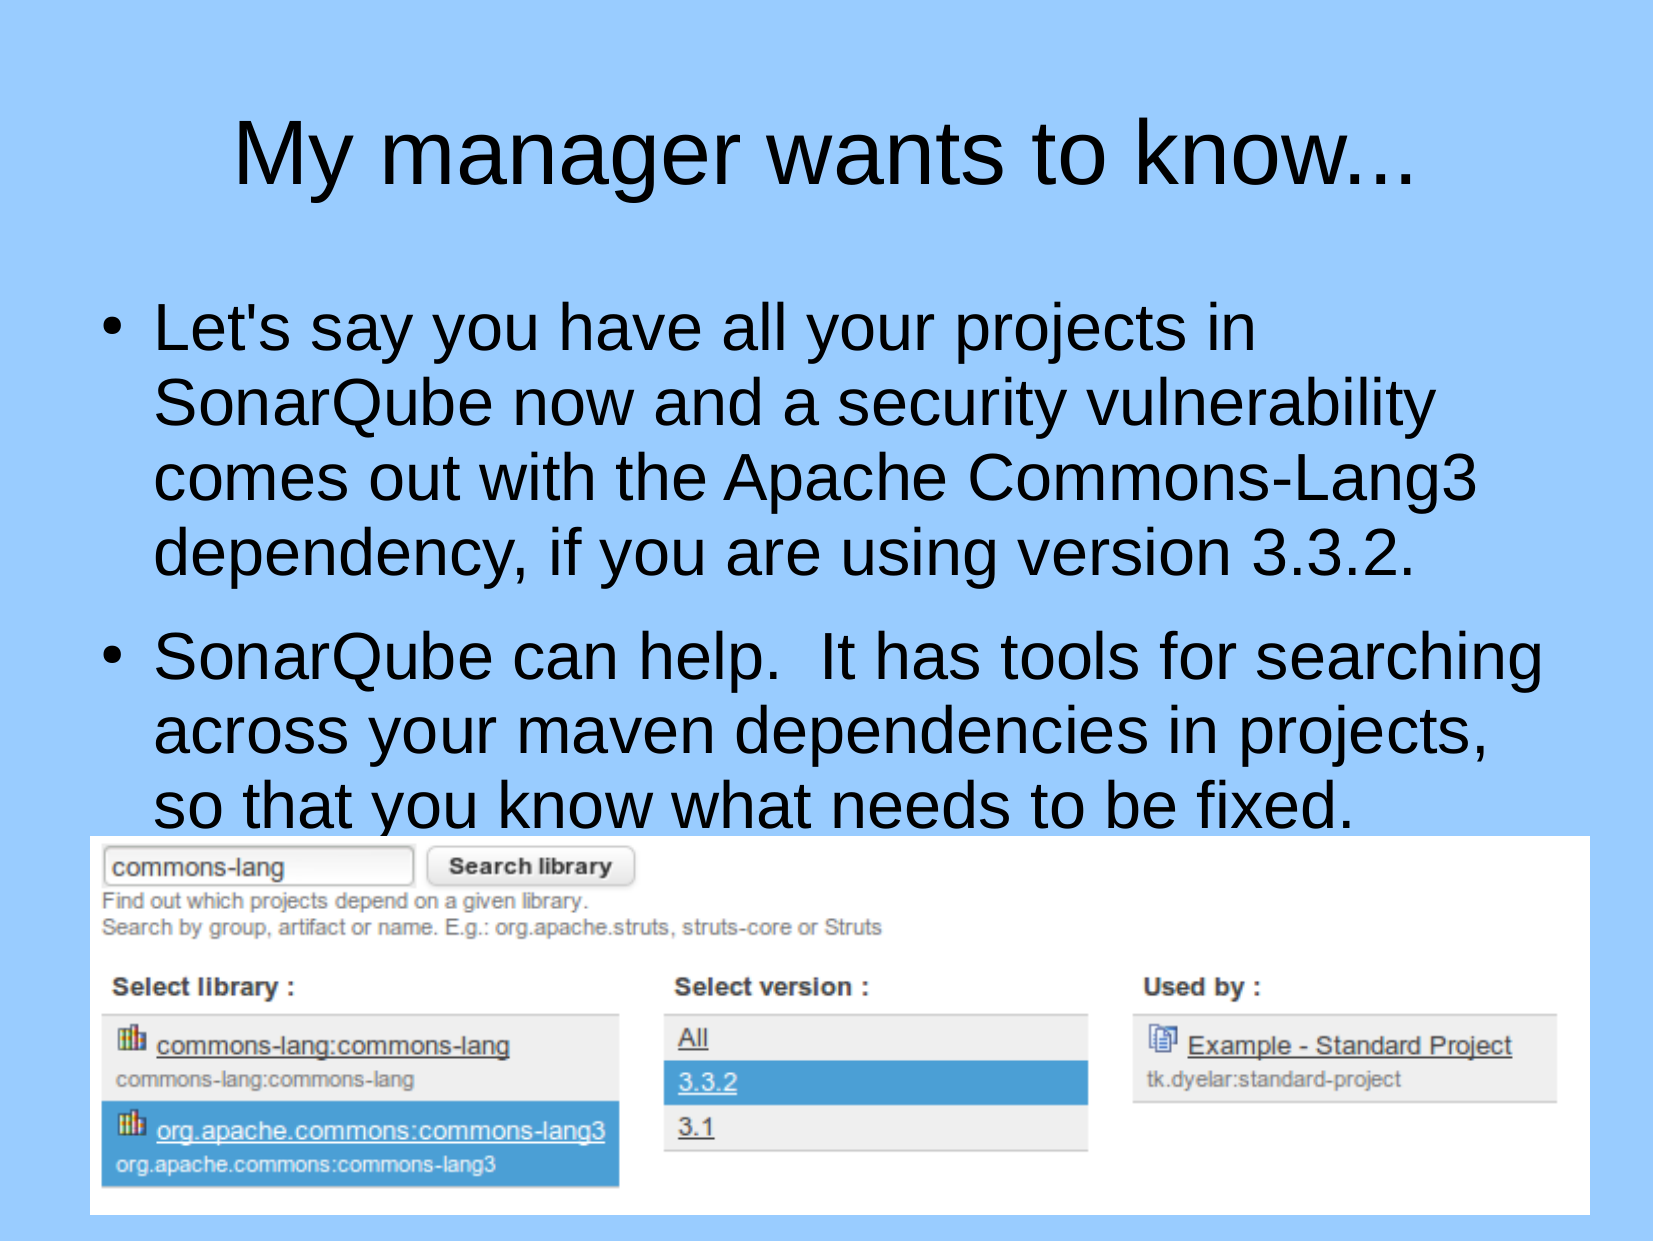

# My manager wants to know...
Let's say you have all your projects in SonarQube now and a security vulnerability comes out with the Apache Commons-Lang3 dependency, if you are using version 3.3.2.
SonarQube can help. It has tools for searching across your maven dependencies in projects, so that you know what needs to be fixed.